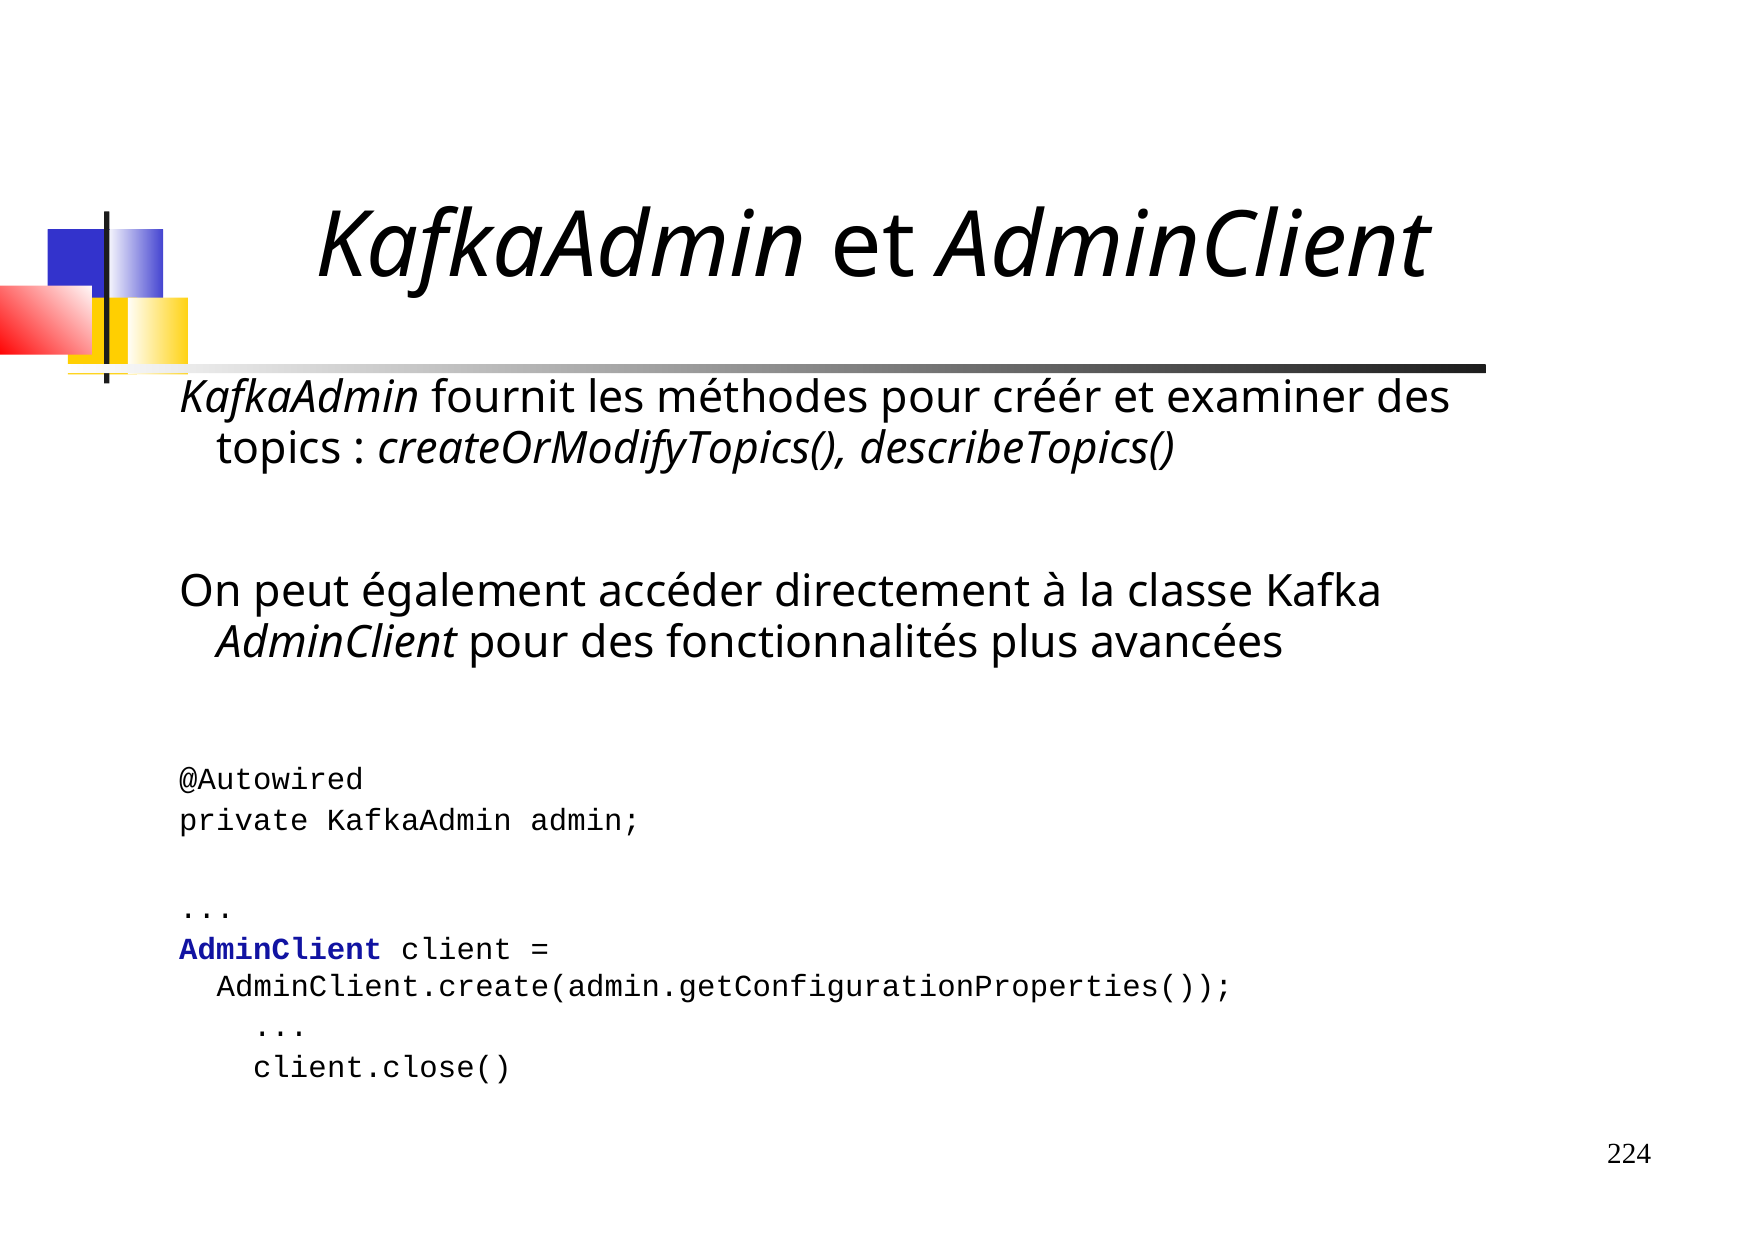

# KafkaAdmin et AdminClient
KafkaAdmin fournit les méthodes pour créér et examiner des topics : createOrModifyTopics(), describeTopics()
On peut également accéder directement à la classe Kafka AdminClient pour des fonctionnalités plus avancées
@Autowired
private KafkaAdmin admin;
...
AdminClient client = AdminClient.create(admin.getConfigurationProperties());
 ...
 client.close()